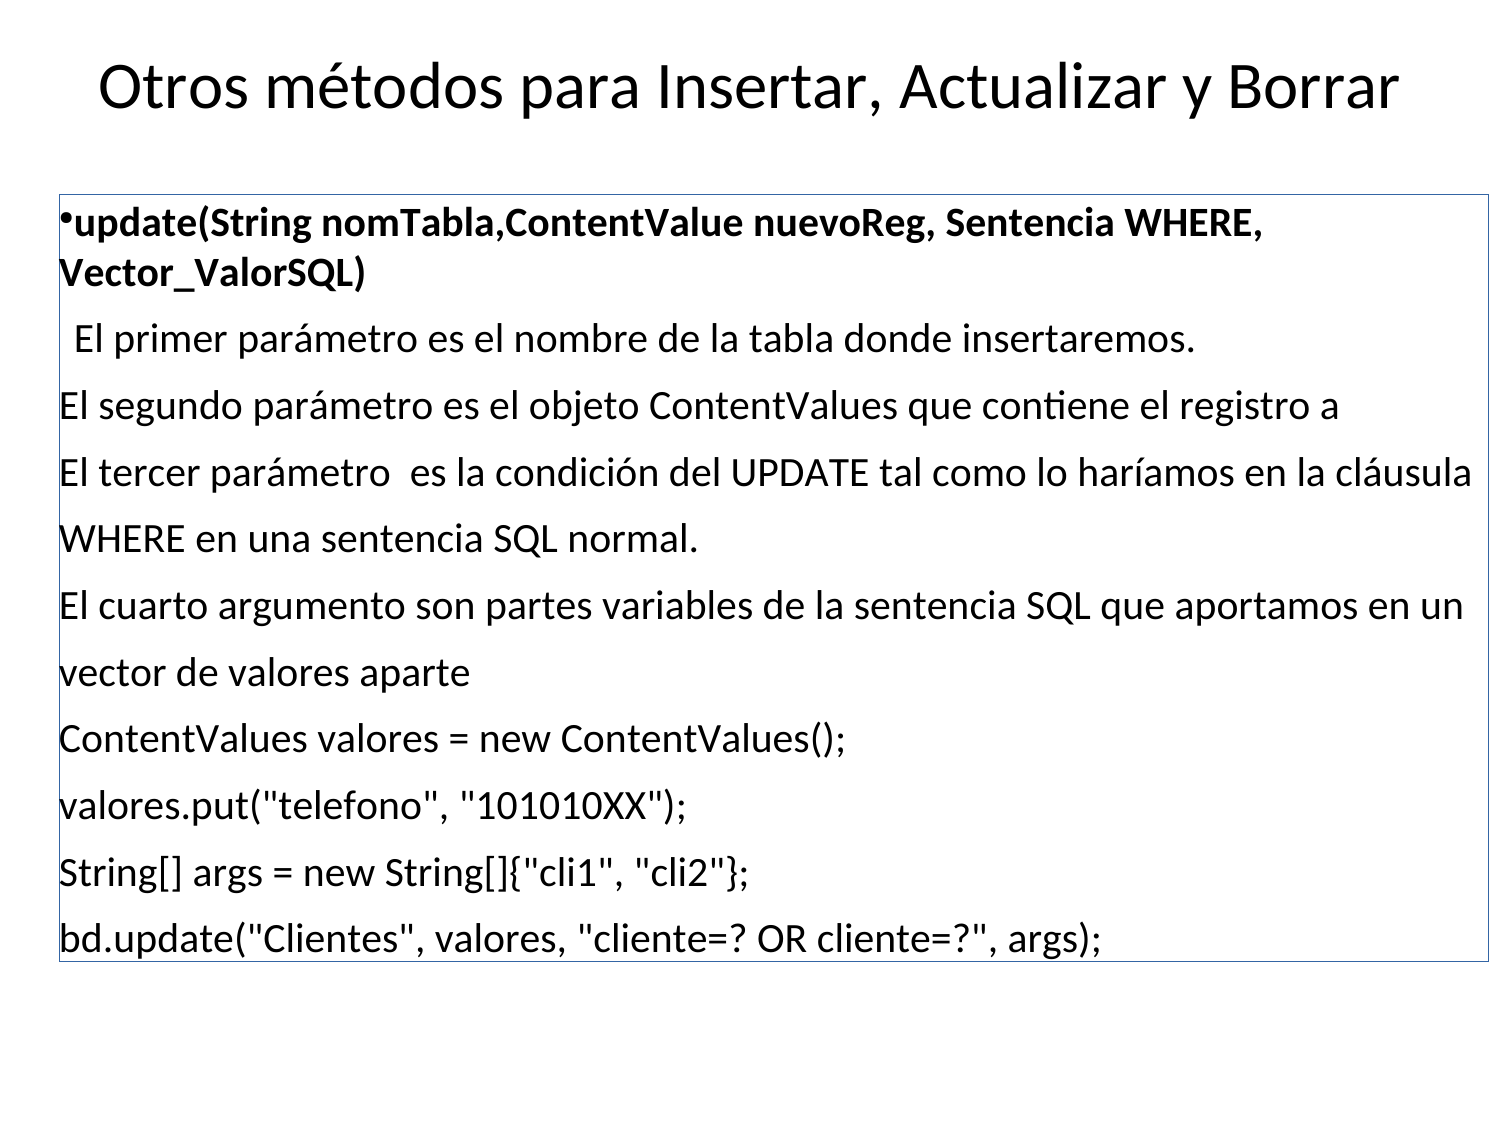

# Otros métodos para Insertar, Actualizar y Borrar
update(String nomTabla,ContentValue nuevoReg, Sentencia WHERE, Vector_ValorSQL)
El primer parámetro es el nombre de la tabla donde insertaremos.
El segundo parámetro es el objeto ContentValues que contiene el registro a
El tercer parámetro es la condición del UPDATE tal como lo haríamos en la cláusula
WHERE en una sentencia SQL normal.
El cuarto argumento son partes variables de la sentencia SQL que aportamos en un
vector de valores aparte
ContentValues valores = new ContentValues();
valores.put("telefono", "101010XX");
String[] args = new String[]{"cli1", "cli2"};
bd.update("Clientes", valores, "cliente=? OR cliente=?", args);